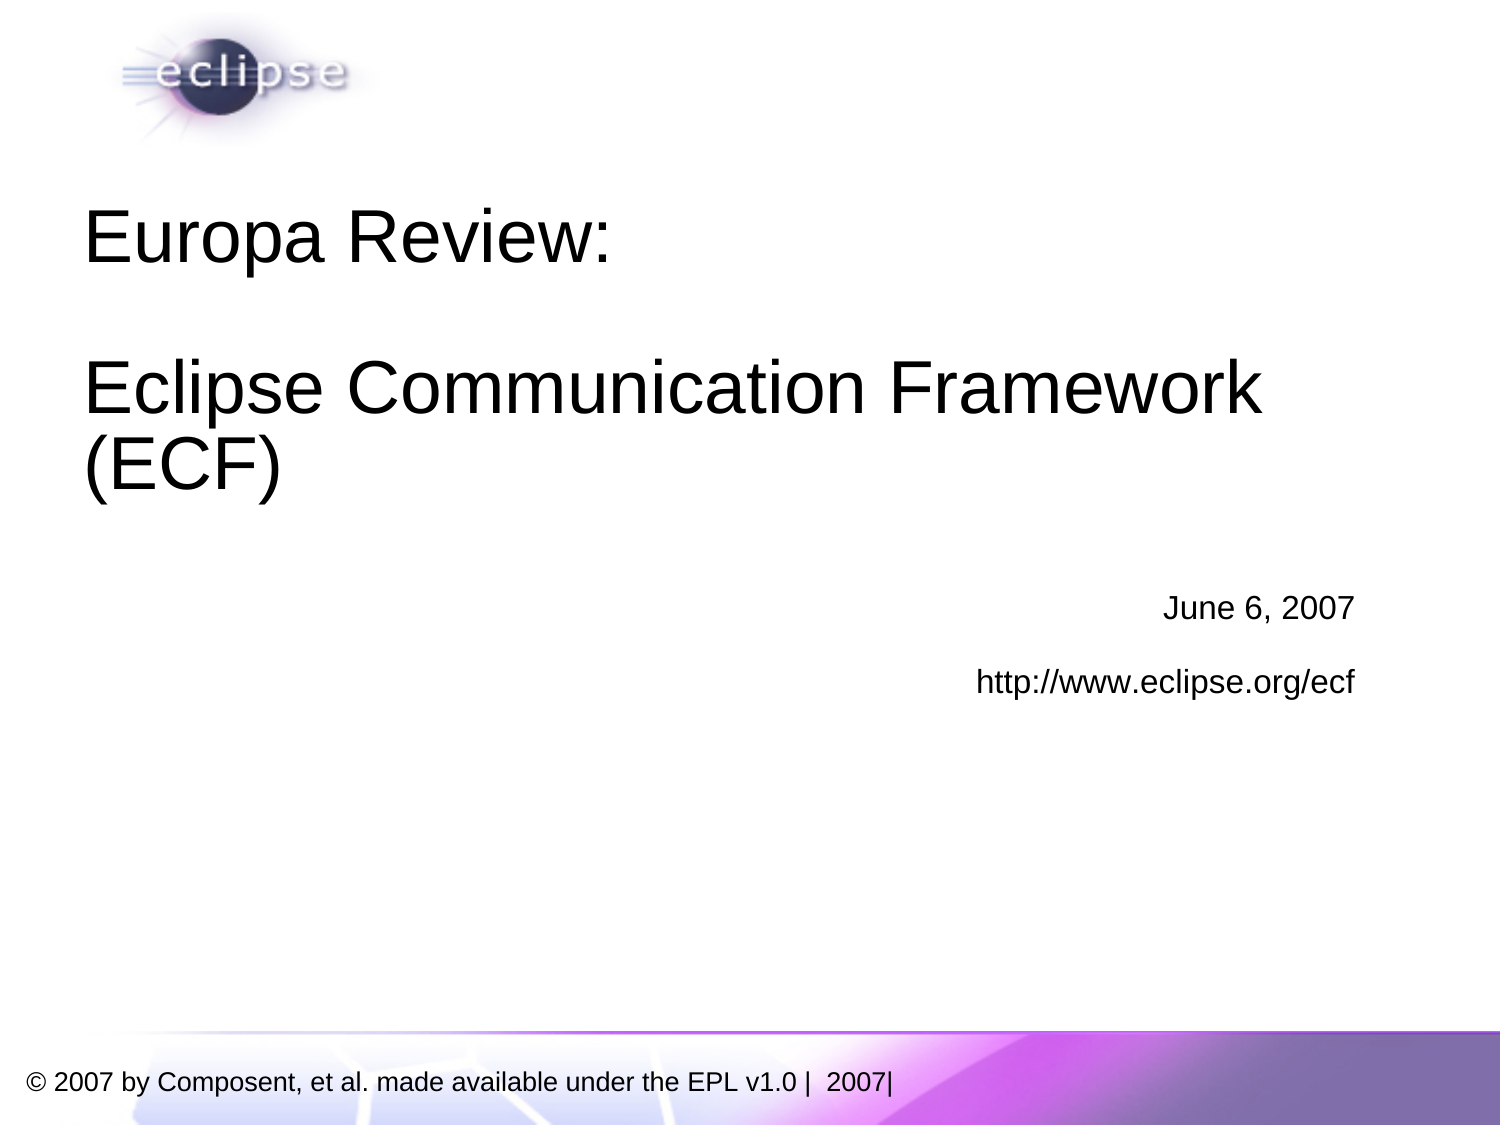

Europa Review:
Eclipse Communication Framework (ECF)
# June 6, 2007
http://www.eclipse.org/ecf